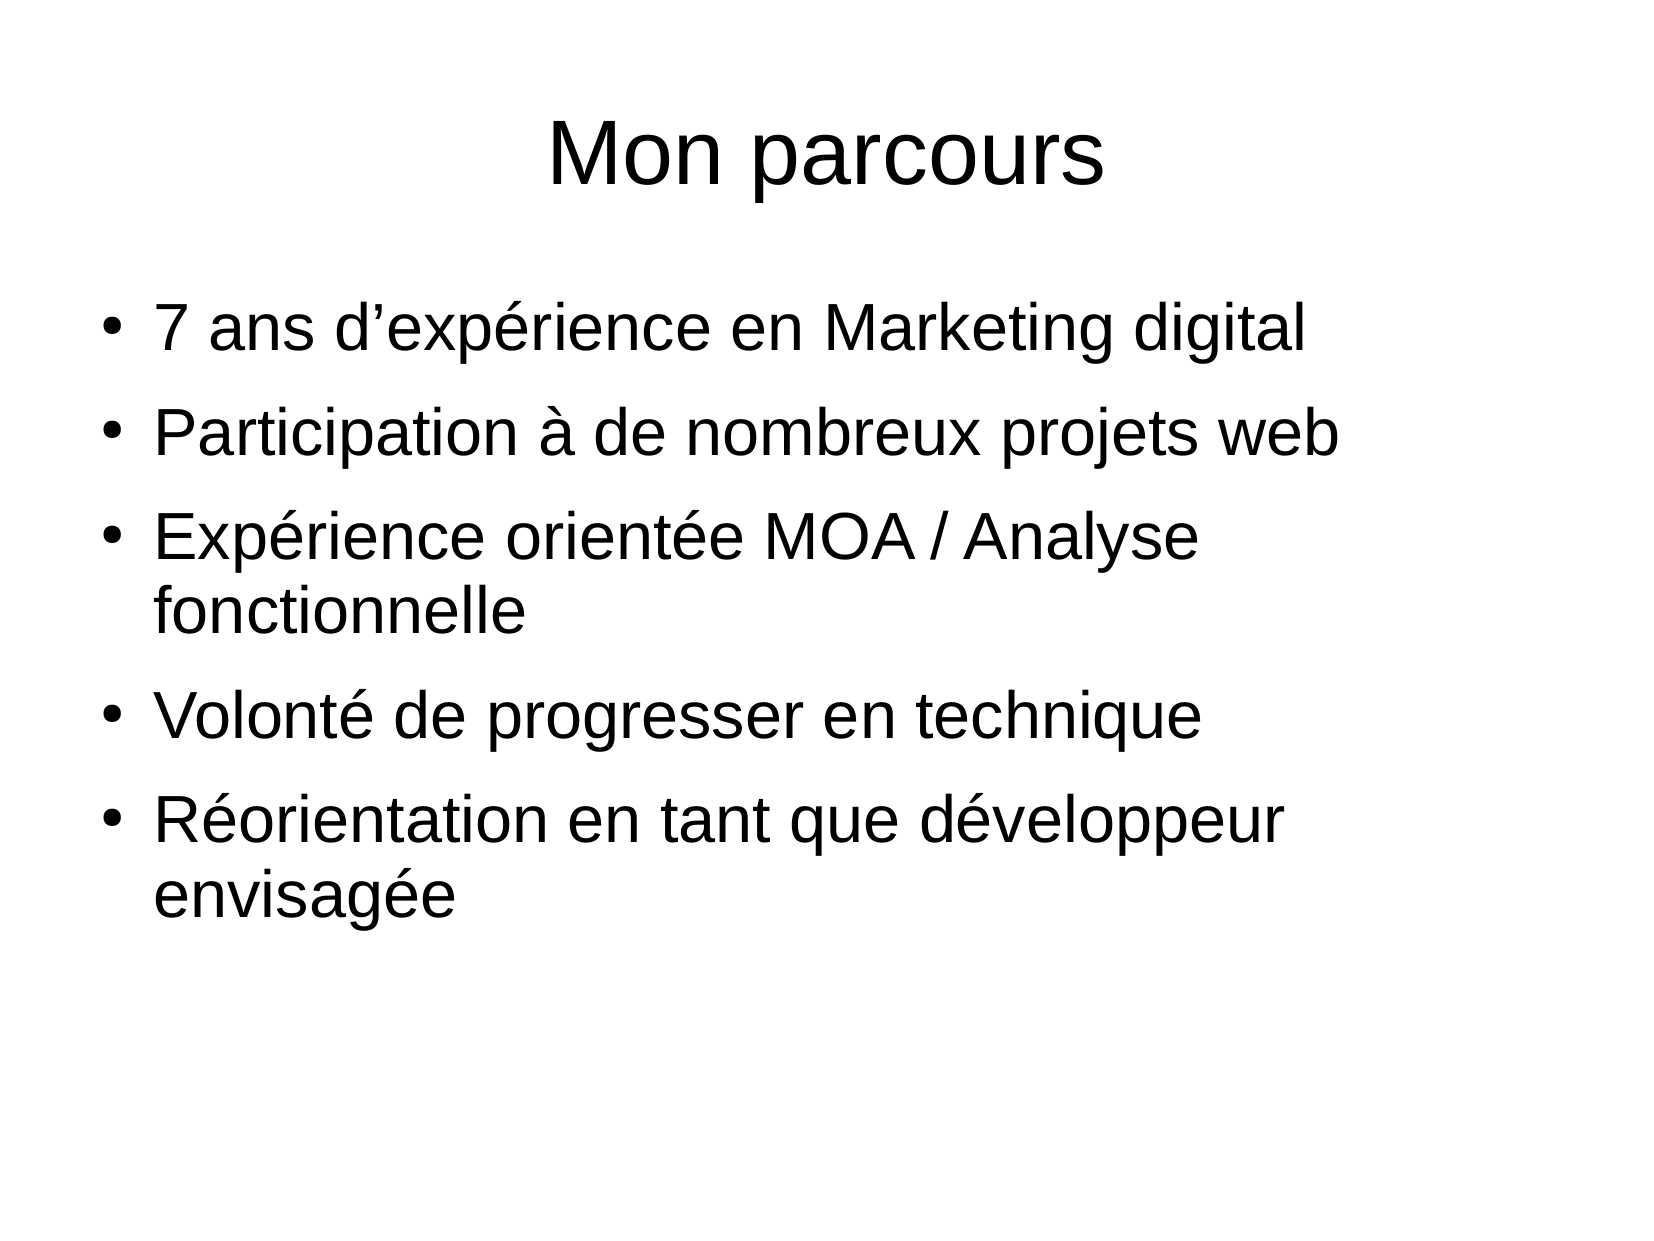

# Mon parcours
7 ans d’expérience en Marketing digital
Participation à de nombreux projets web
Expérience orientée MOA / Analyse fonctionnelle
Volonté de progresser en technique
Réorientation en tant que développeur envisagée